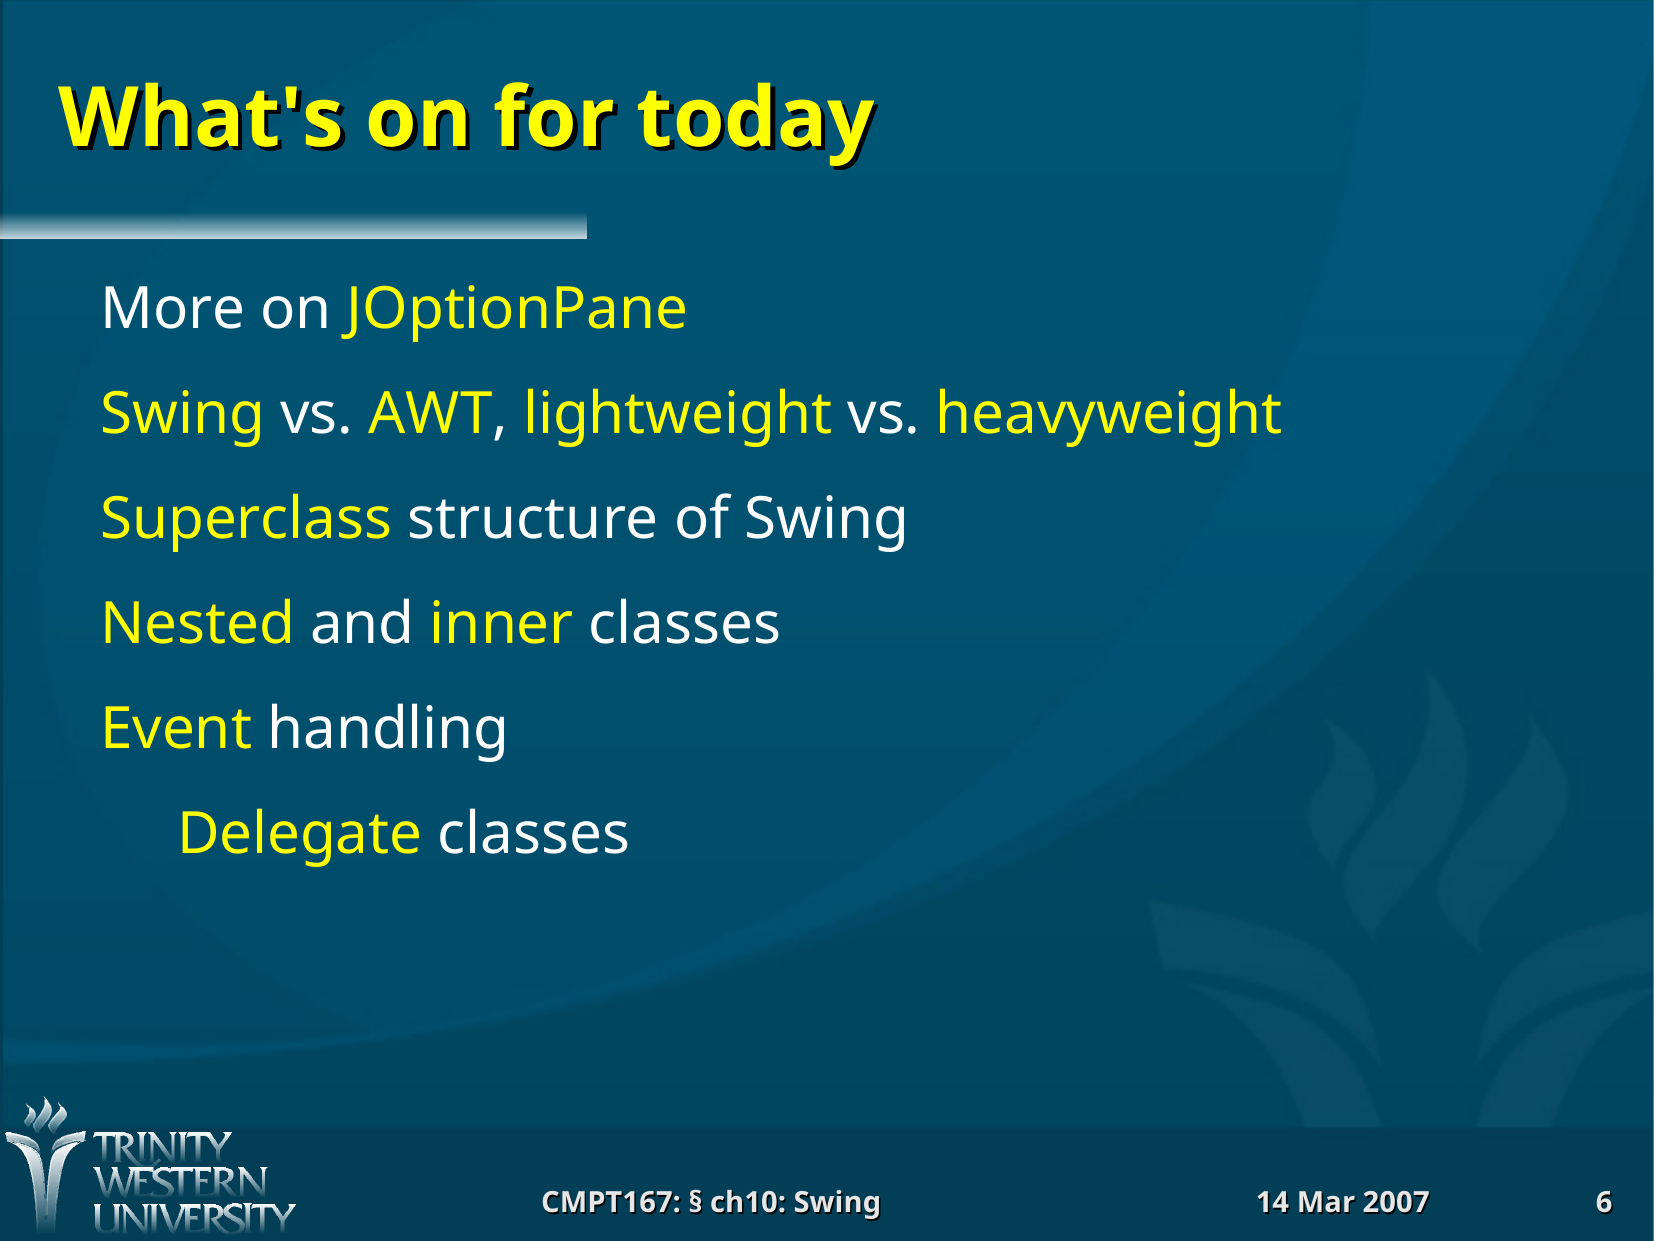

# What's on for today
More on JOptionPane
Swing vs. AWT, lightweight vs. heavyweight
Superclass structure of Swing
Nested and inner classes
Event handling
Delegate classes
CMPT167: § ch10: Swing
14 Mar 2007
6